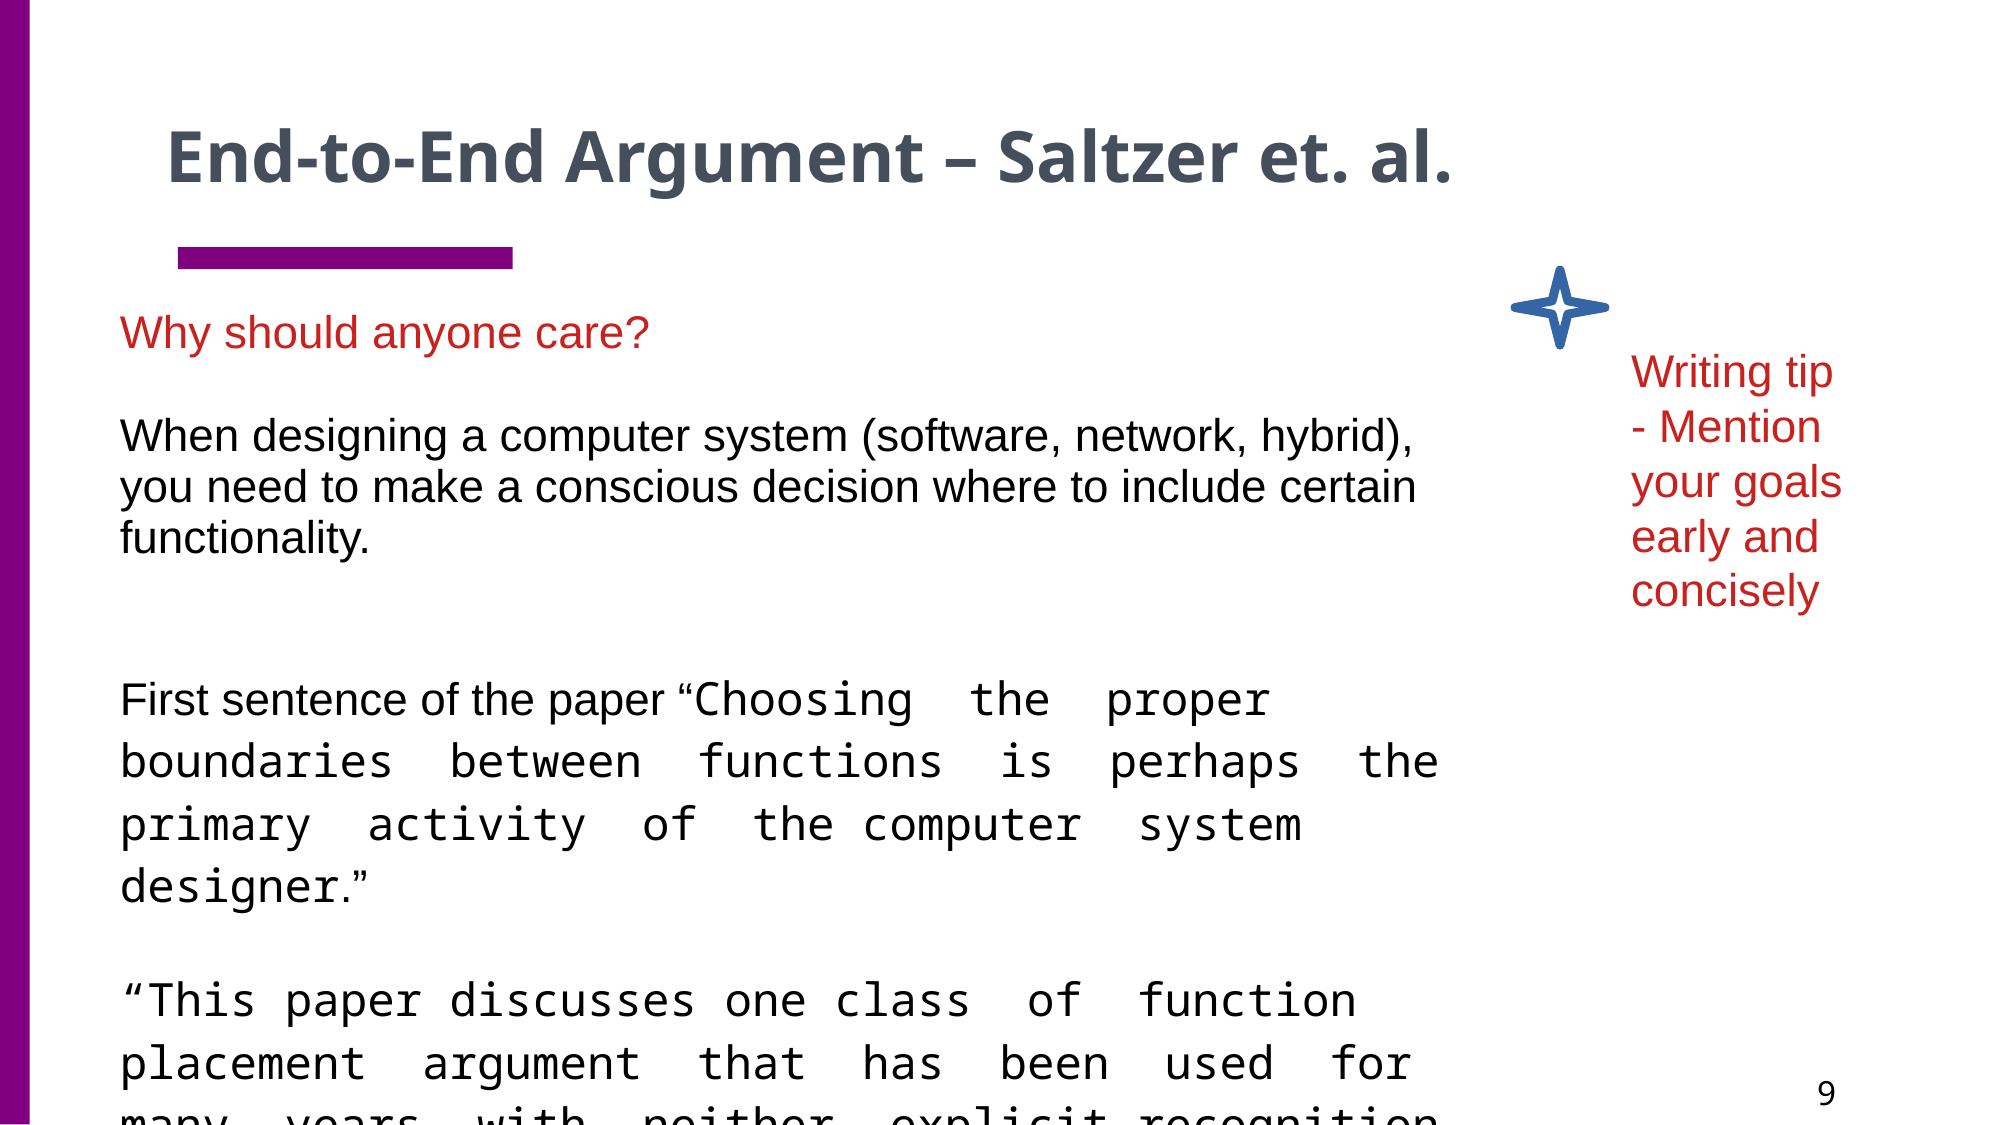

End-to-End Argument – Saltzer et. al.
Why should anyone care?
When designing a computer system (software, network, hybrid), you need to make a conscious decision where to include certain functionality.
First sentence of the paper “Choosing the proper boundaries between functions is perhaps the primary activity of the computer system designer.”
“This paper discusses one class of function placement argument that has been used for many years with neither explicit recognition nor much conviction.”
Writing tip - Mention your goals early and concisely